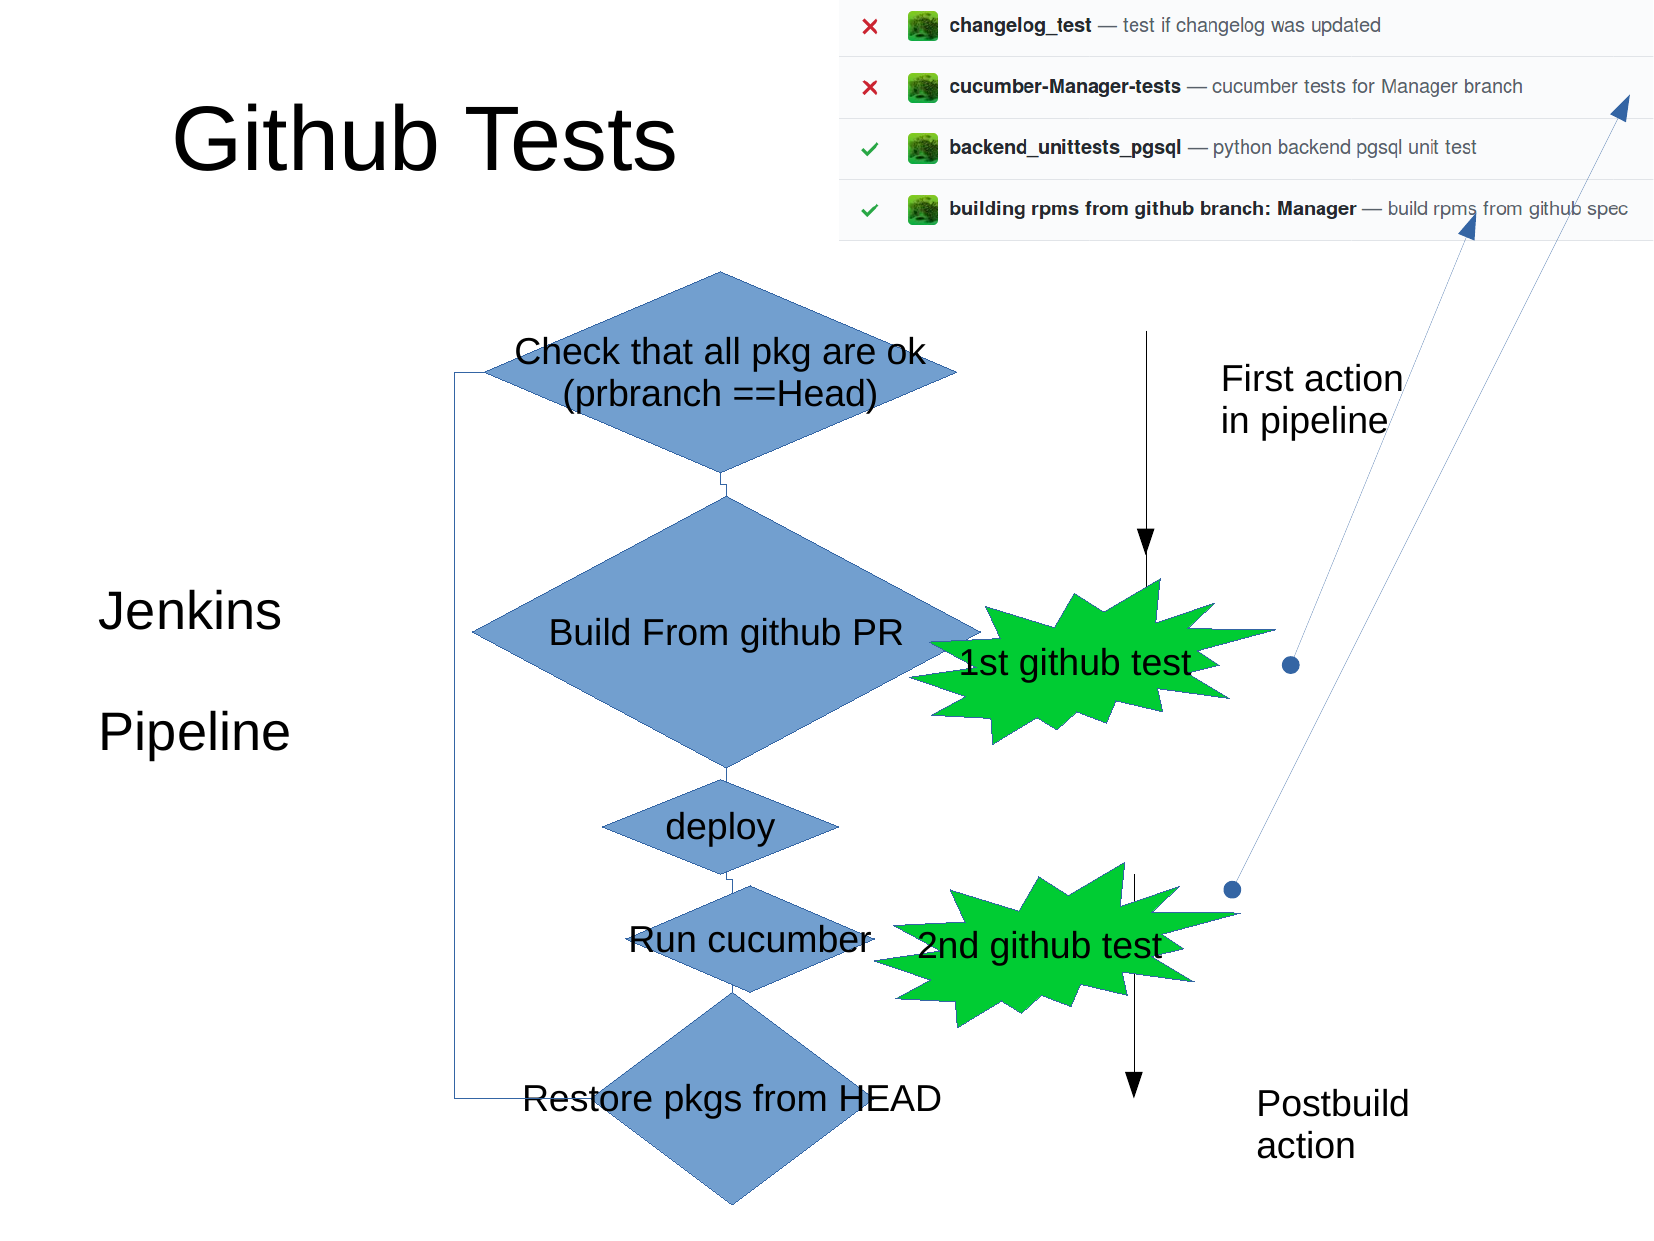

# Github Tests
Check that all pkg are ok
(prbranch ==Head)
First action in pipeline
Build From github PR
Jenkins
 Pipeline
1st github test
deploy
2nd github test
Run cucumber
Restore pkgs from HEAD
Postbuild action